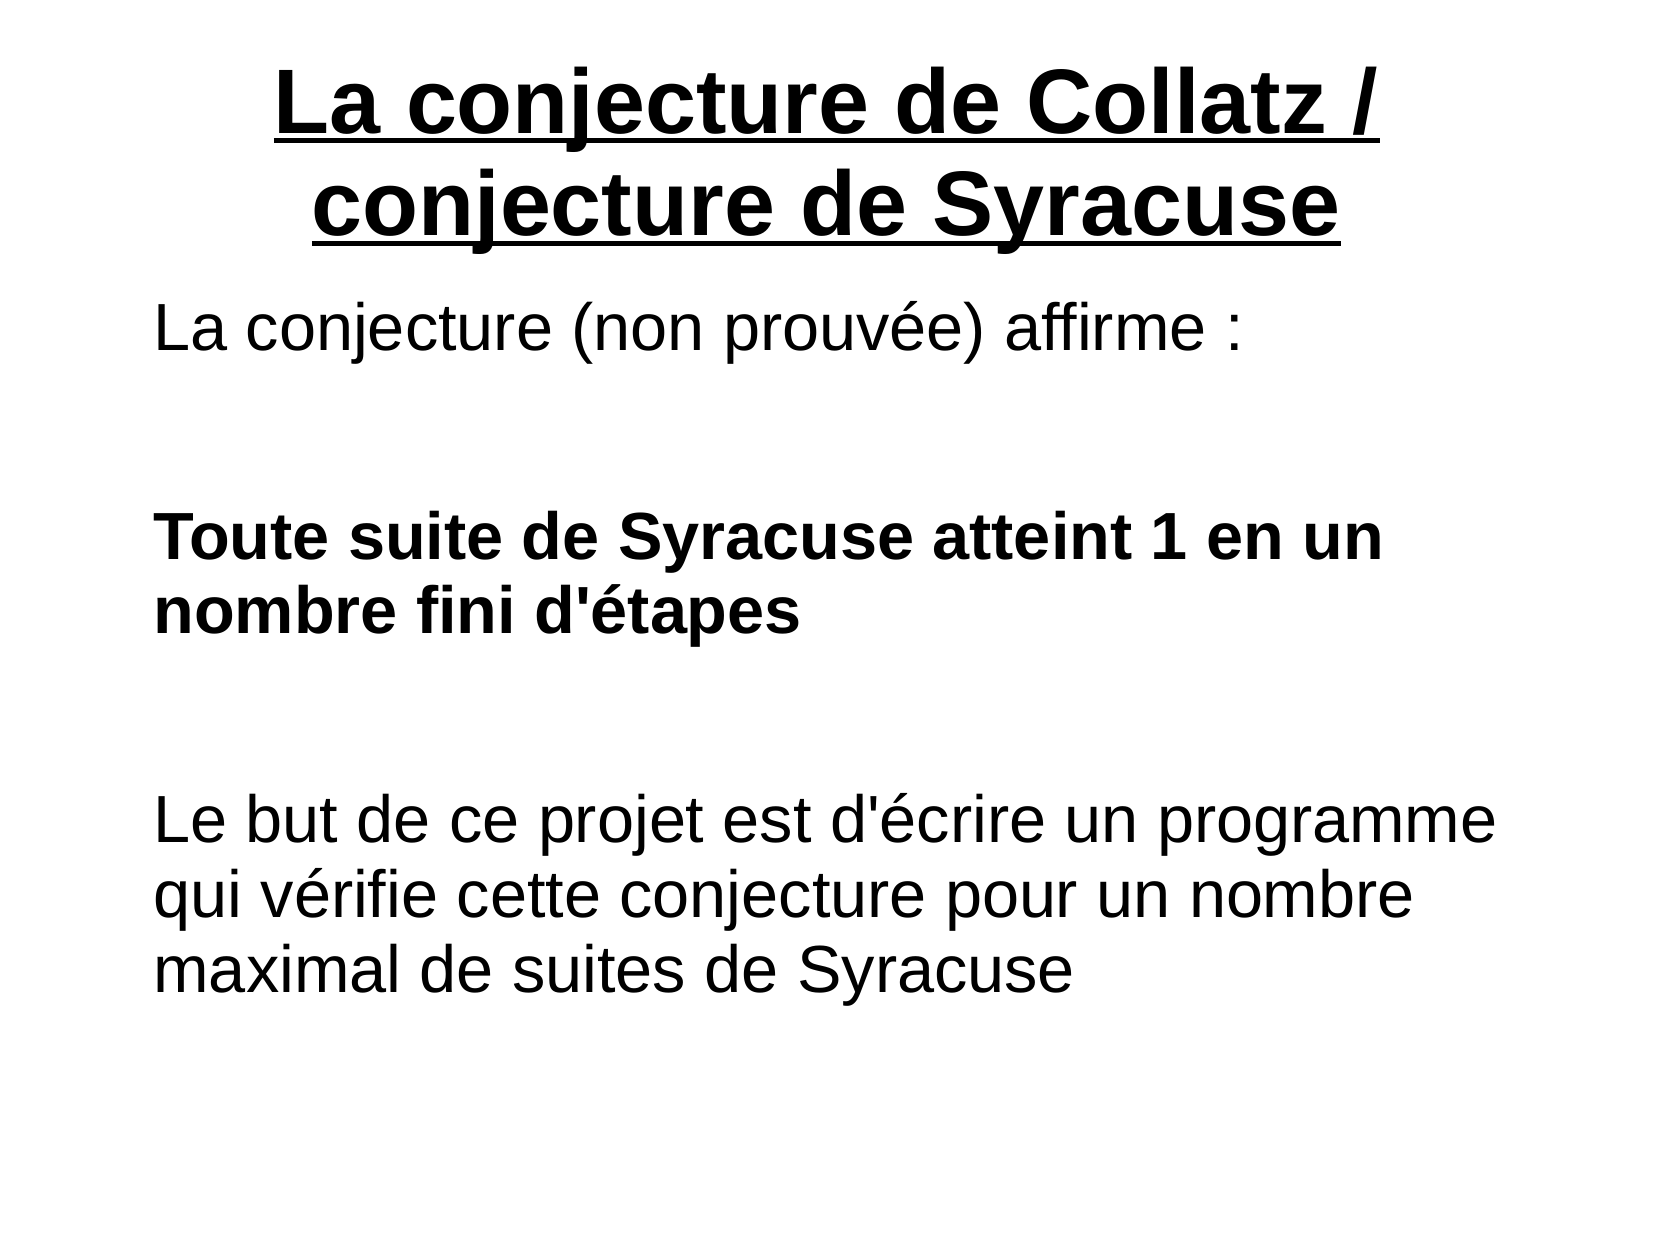

La conjecture de Collatz / conjecture de Syracuse
# La conjecture (non prouvée) affirme :
Toute suite de Syracuse atteint 1 en un nombre fini d'étapes
Le but de ce projet est d'écrire un programme qui vérifie cette conjecture pour un nombre maximal de suites de Syracuse